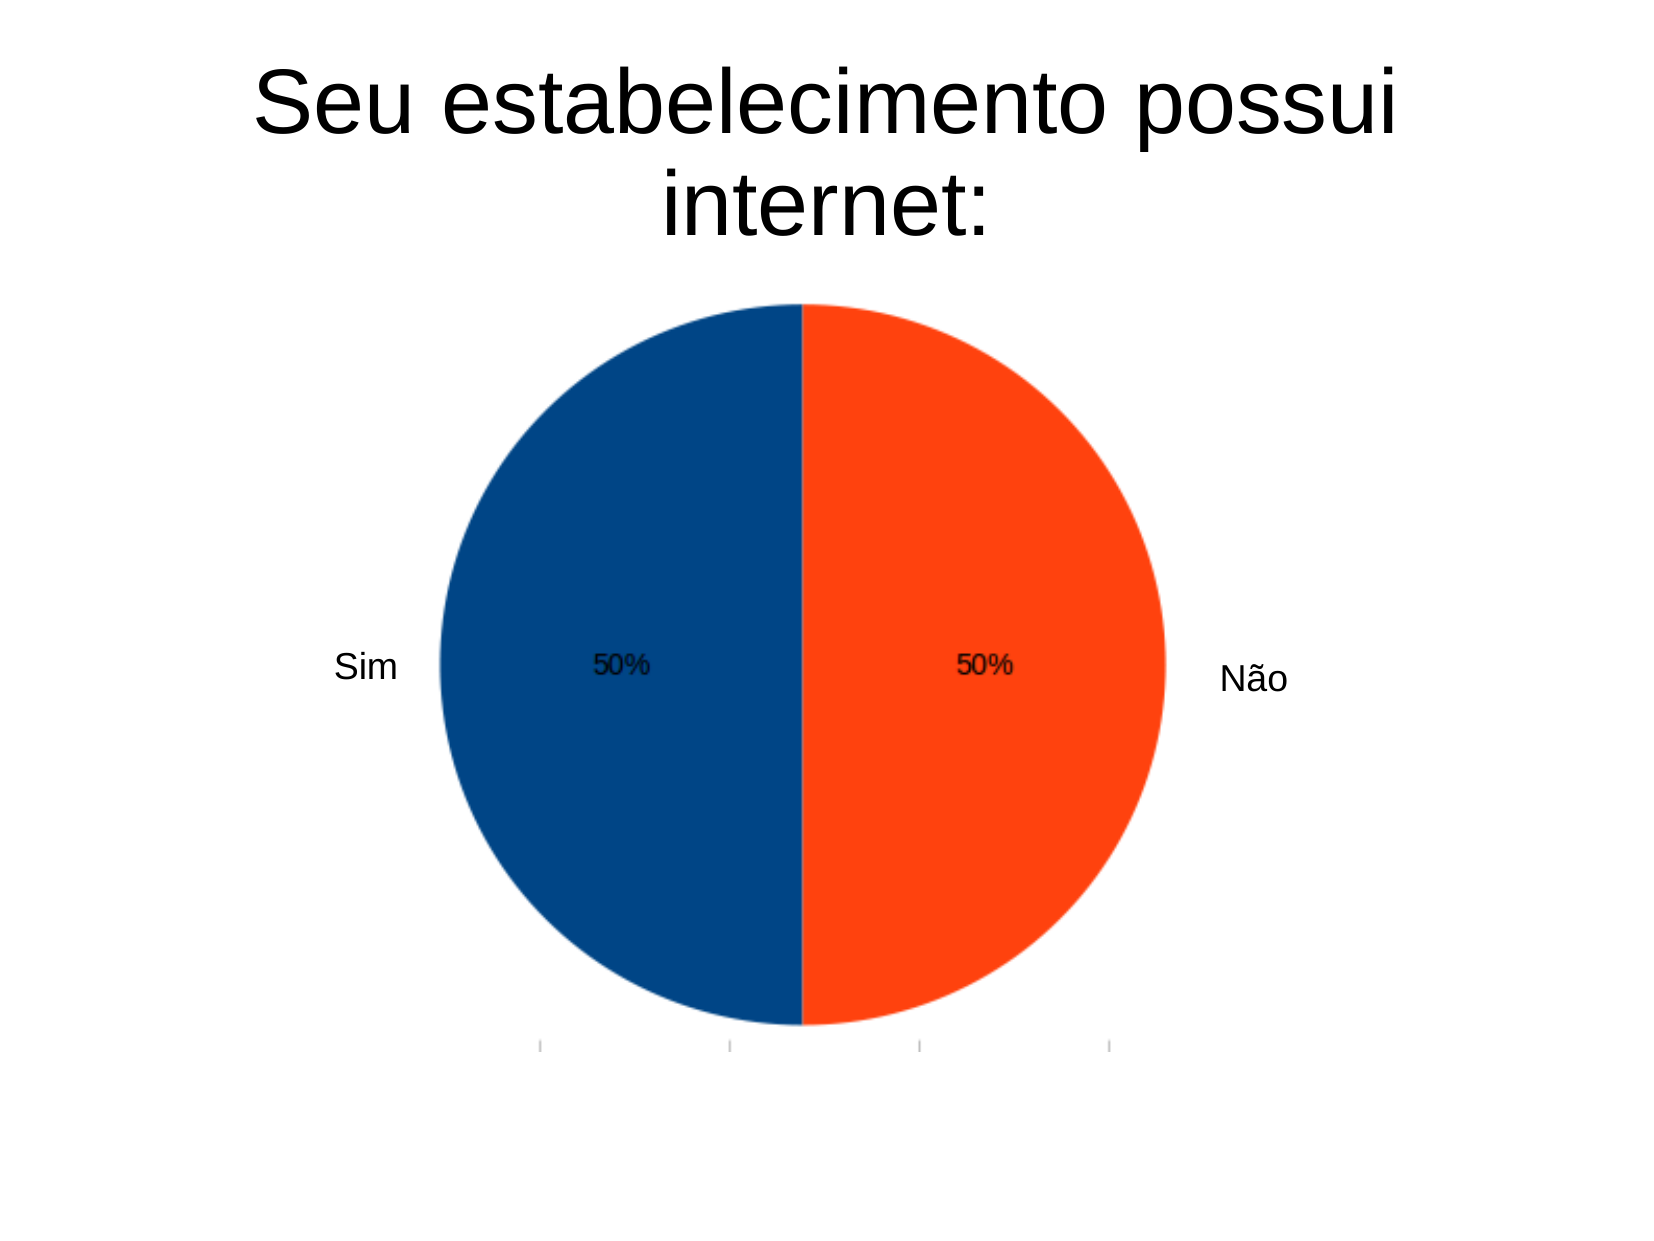

# Seu estabelecimento possui internet:
Sim
Não